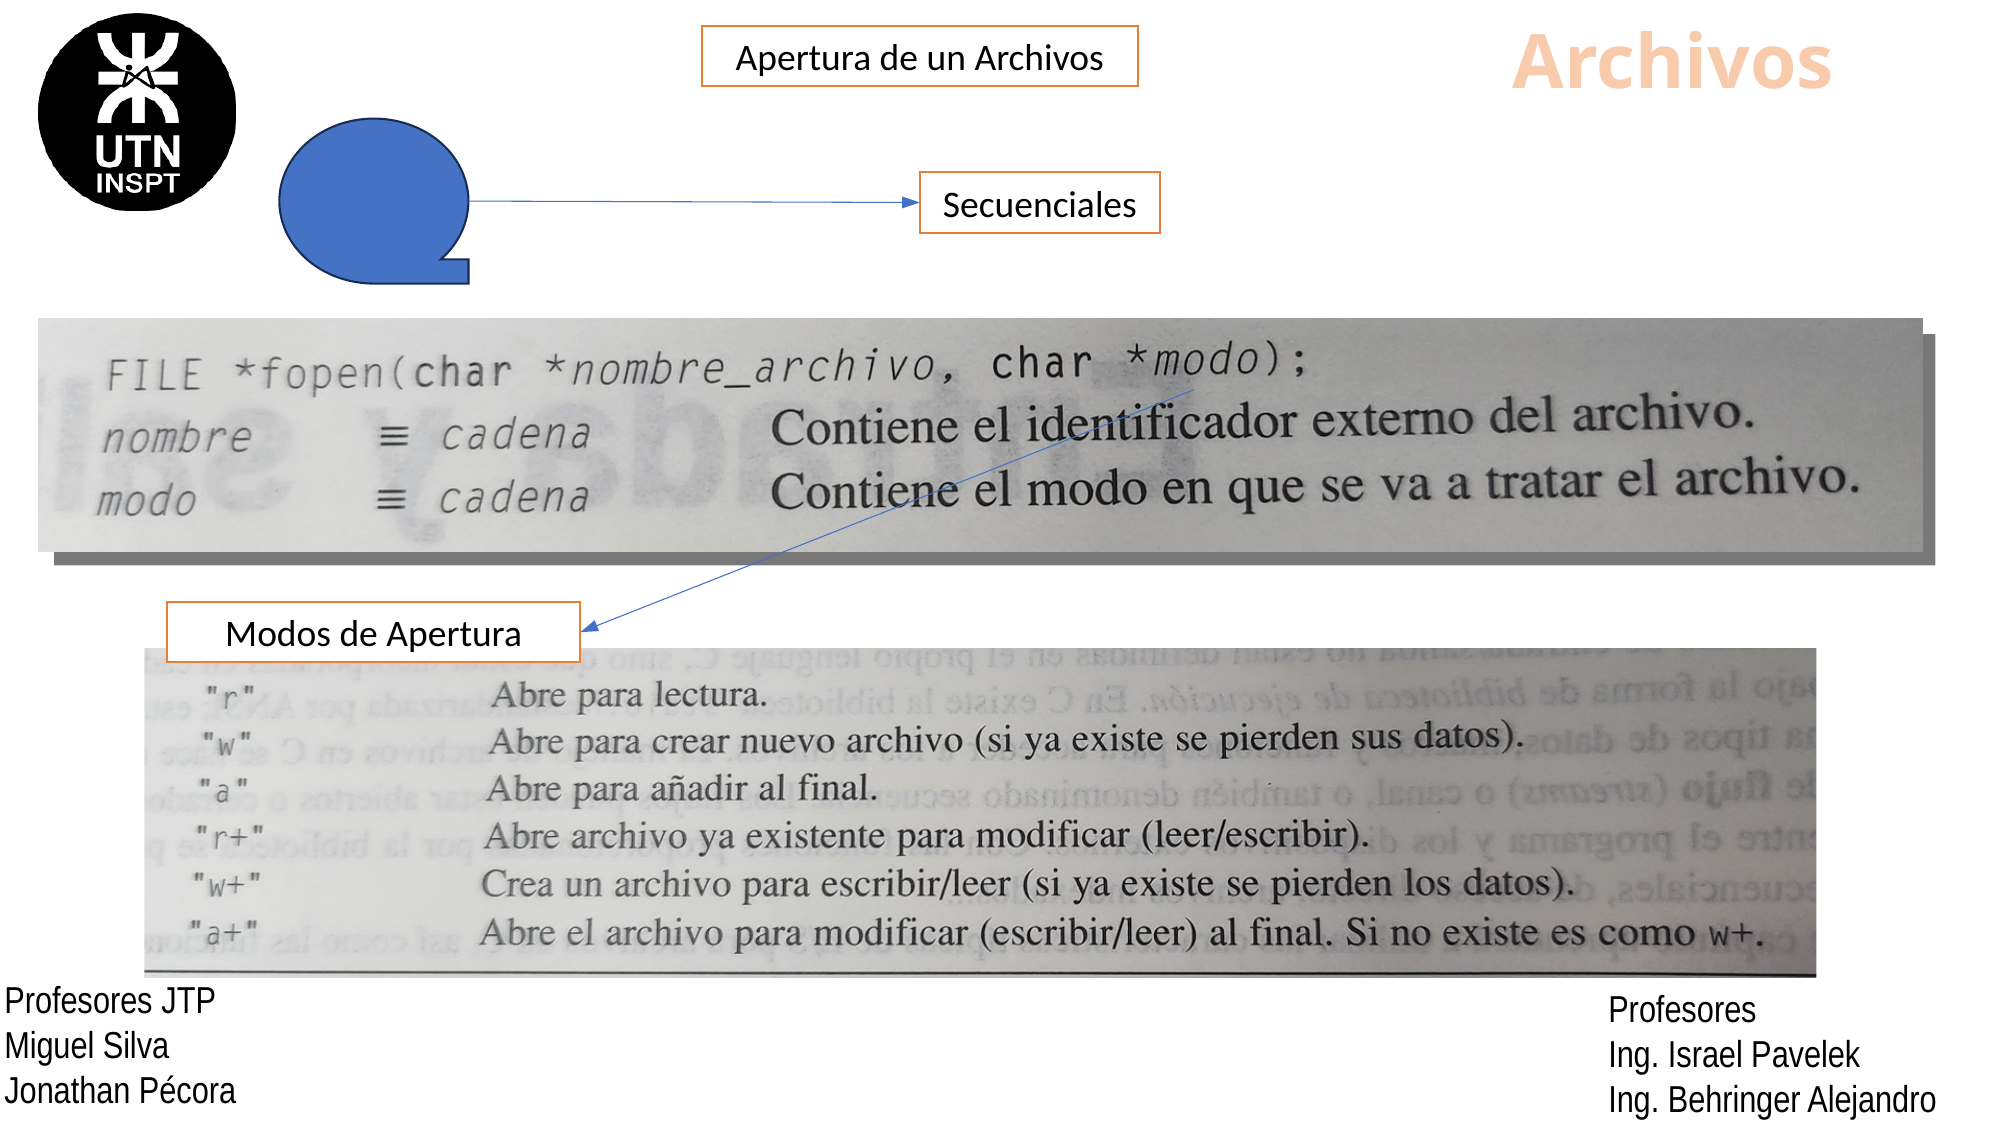

Archivos
Apertura de un Archivos
Secuenciales
Modos de Apertura
Profesores JTP
Miguel Silva
Jonathan Pécora
Profesores
Ing. Israel Pavelek
Ing. Behringer Alejandro